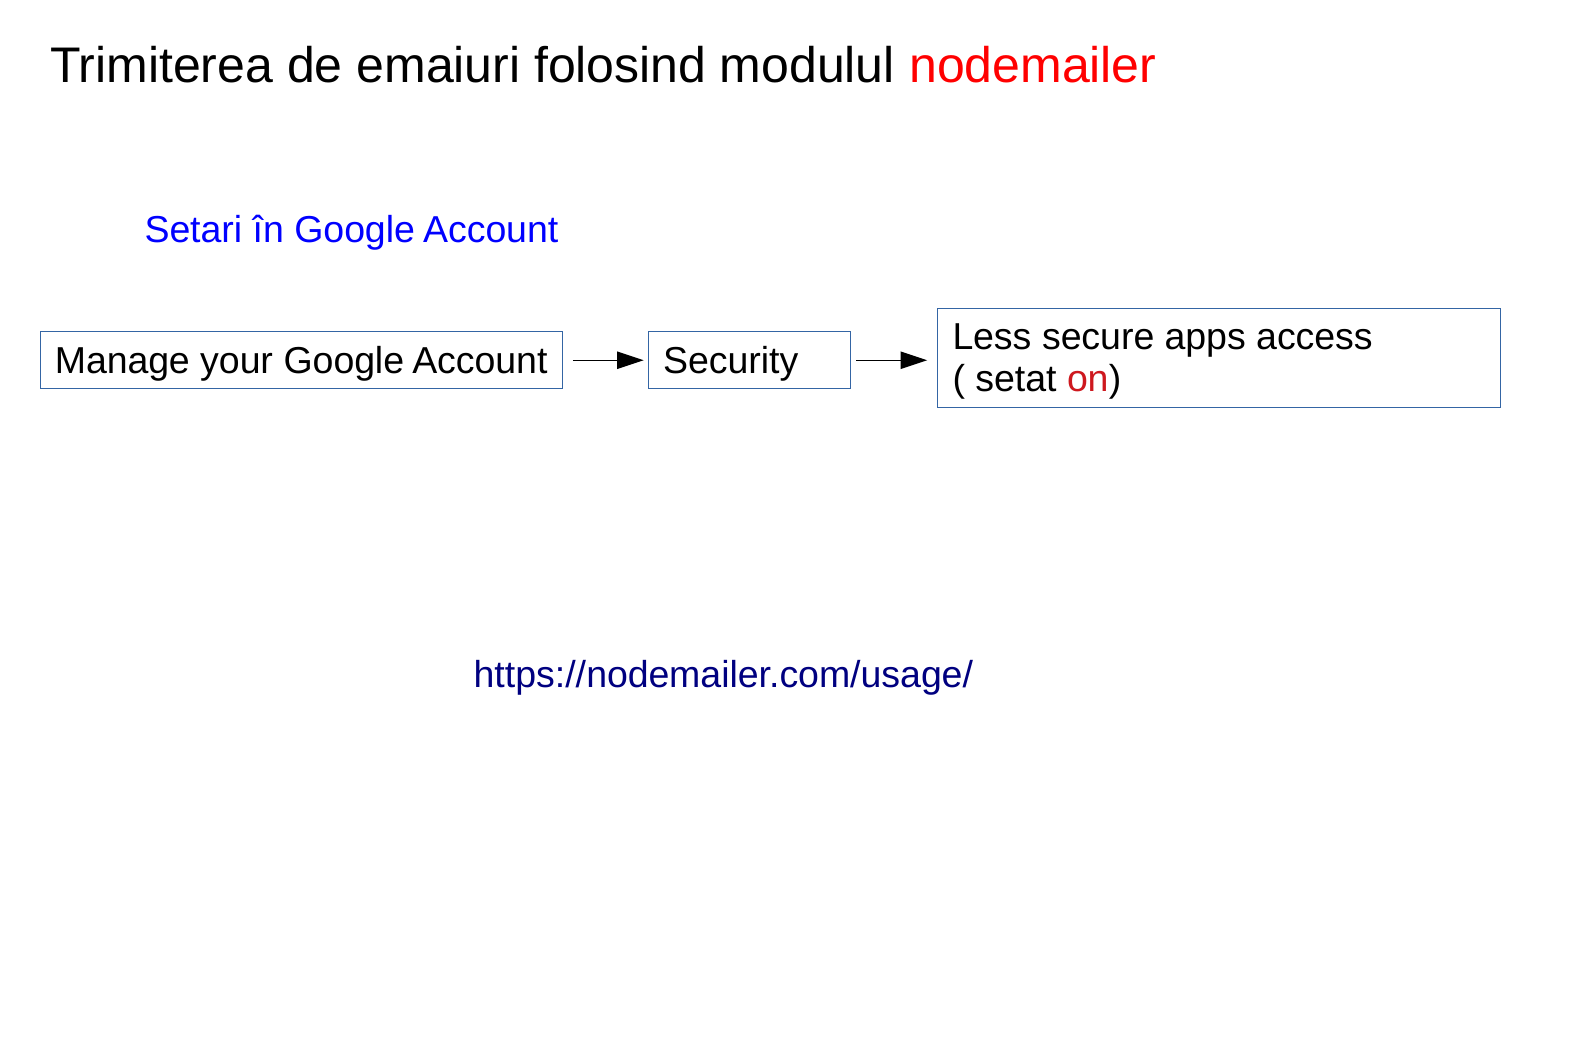

Trimiterea de emaiuri folosind modulul nodemailer
Setari în Google Account
Less secure apps access ( setat on)
Manage your Google Account
Security
https://nodemailer.com/usage/